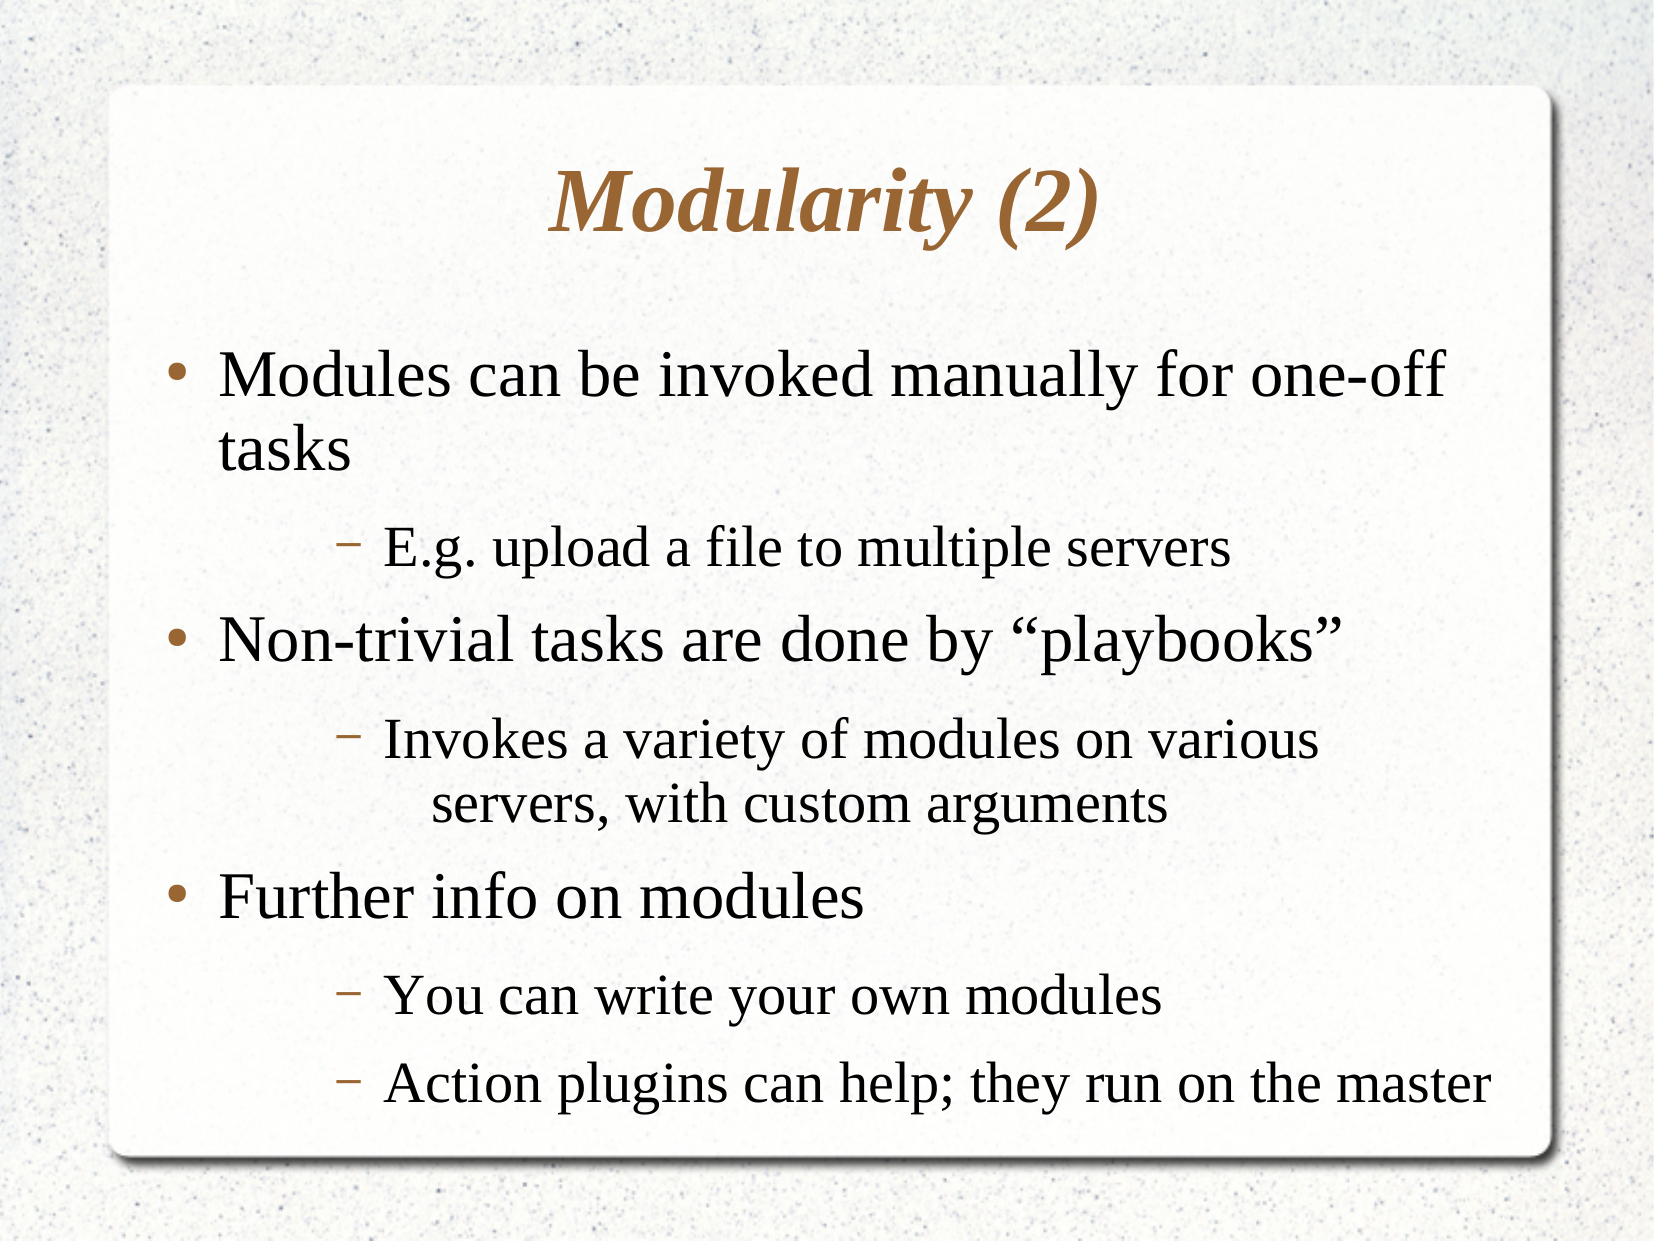

# Modularity (2)
Modules can be invoked manually for one-off tasks
E.g. upload a file to multiple servers
Non-trivial tasks are done by “playbooks”
Invokes a variety of modules on various servers, with custom arguments
Further info on modules
You can write your own modules
Action plugins can help; they run on the master